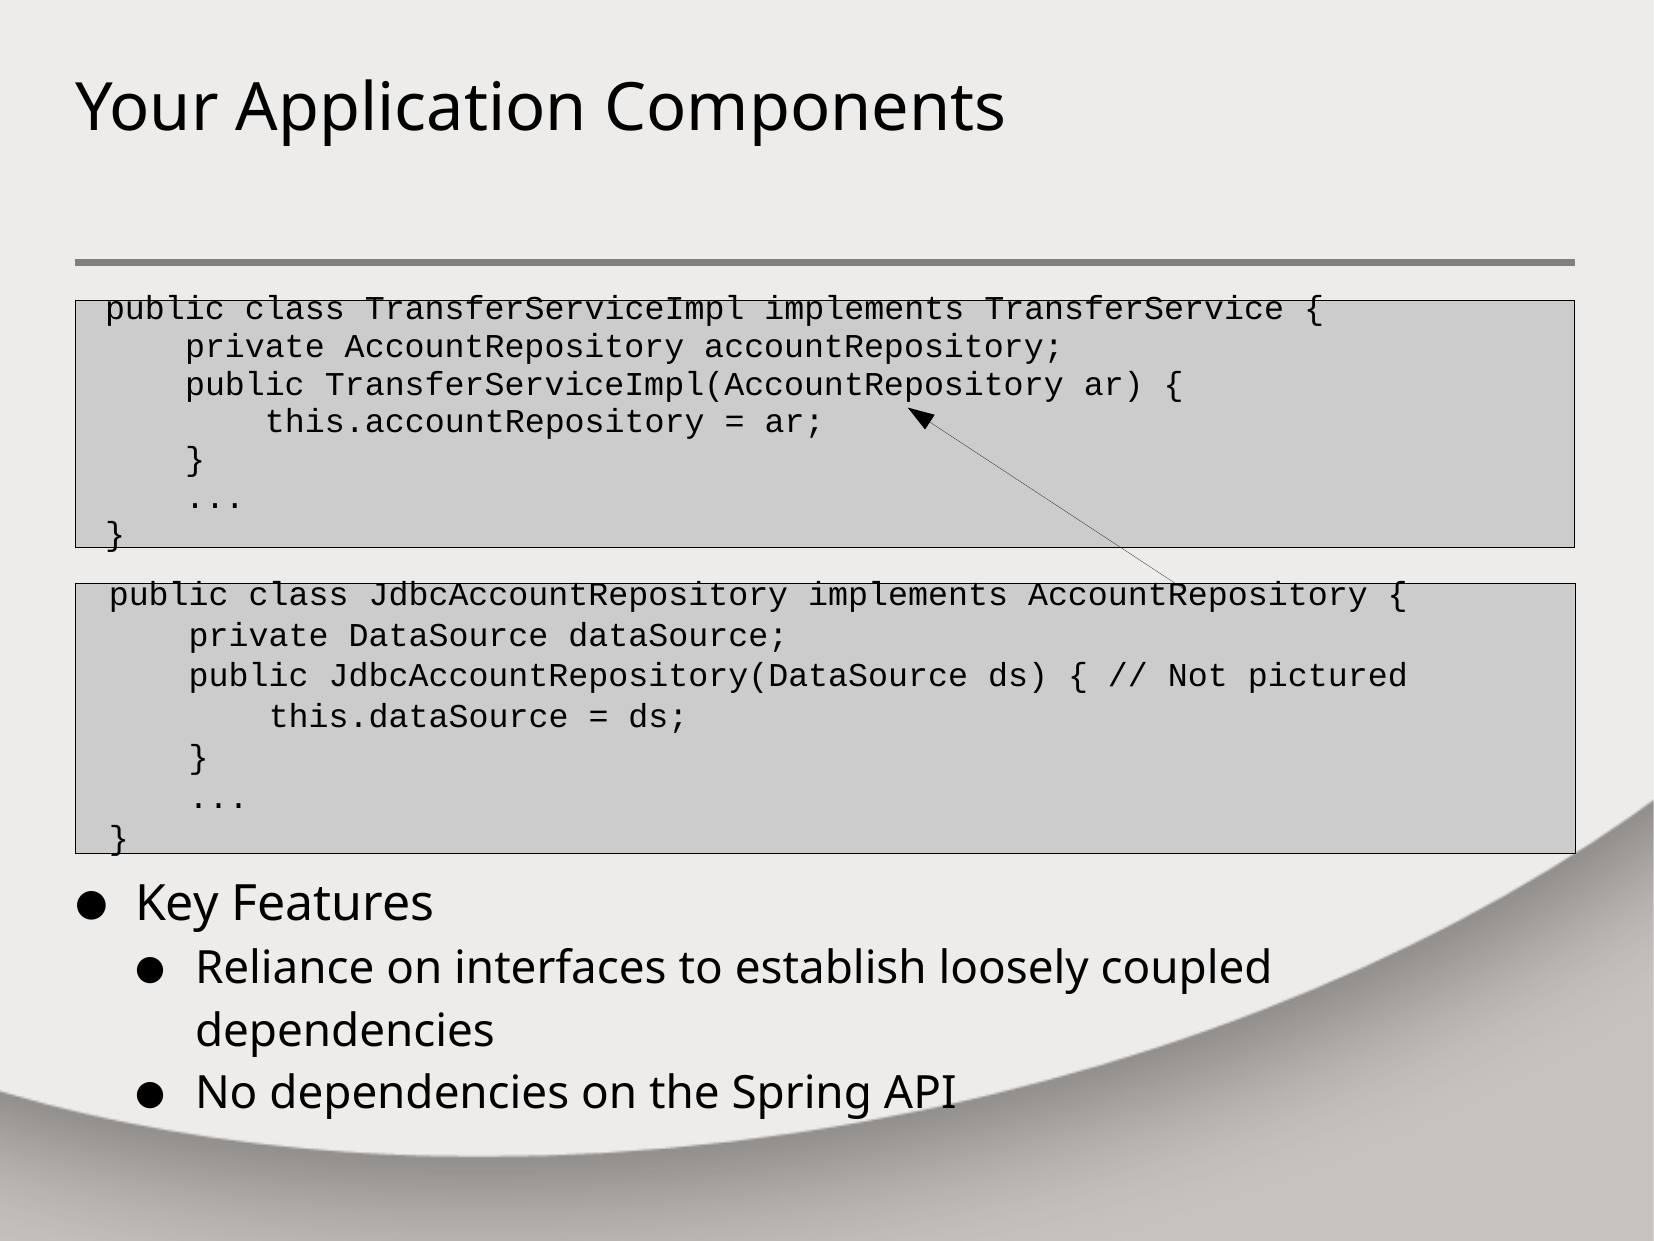

# Your Application Components
public class TransferServiceImpl implements TransferService {
 private AccountRepository accountRepository;
 public TransferServiceImpl(AccountRepository ar) {
 this.accountRepository = ar;
 }
 ...
}
Key Features
Reliance on interfaces to establish loosely coupled dependencies
No dependencies on the Spring API
public class JdbcAccountRepository implements AccountRepository {
 private DataSource dataSource;
 public JdbcAccountRepository(DataSource ds) { // Not pictured
 this.dataSource = ds;
 }
 ...
}